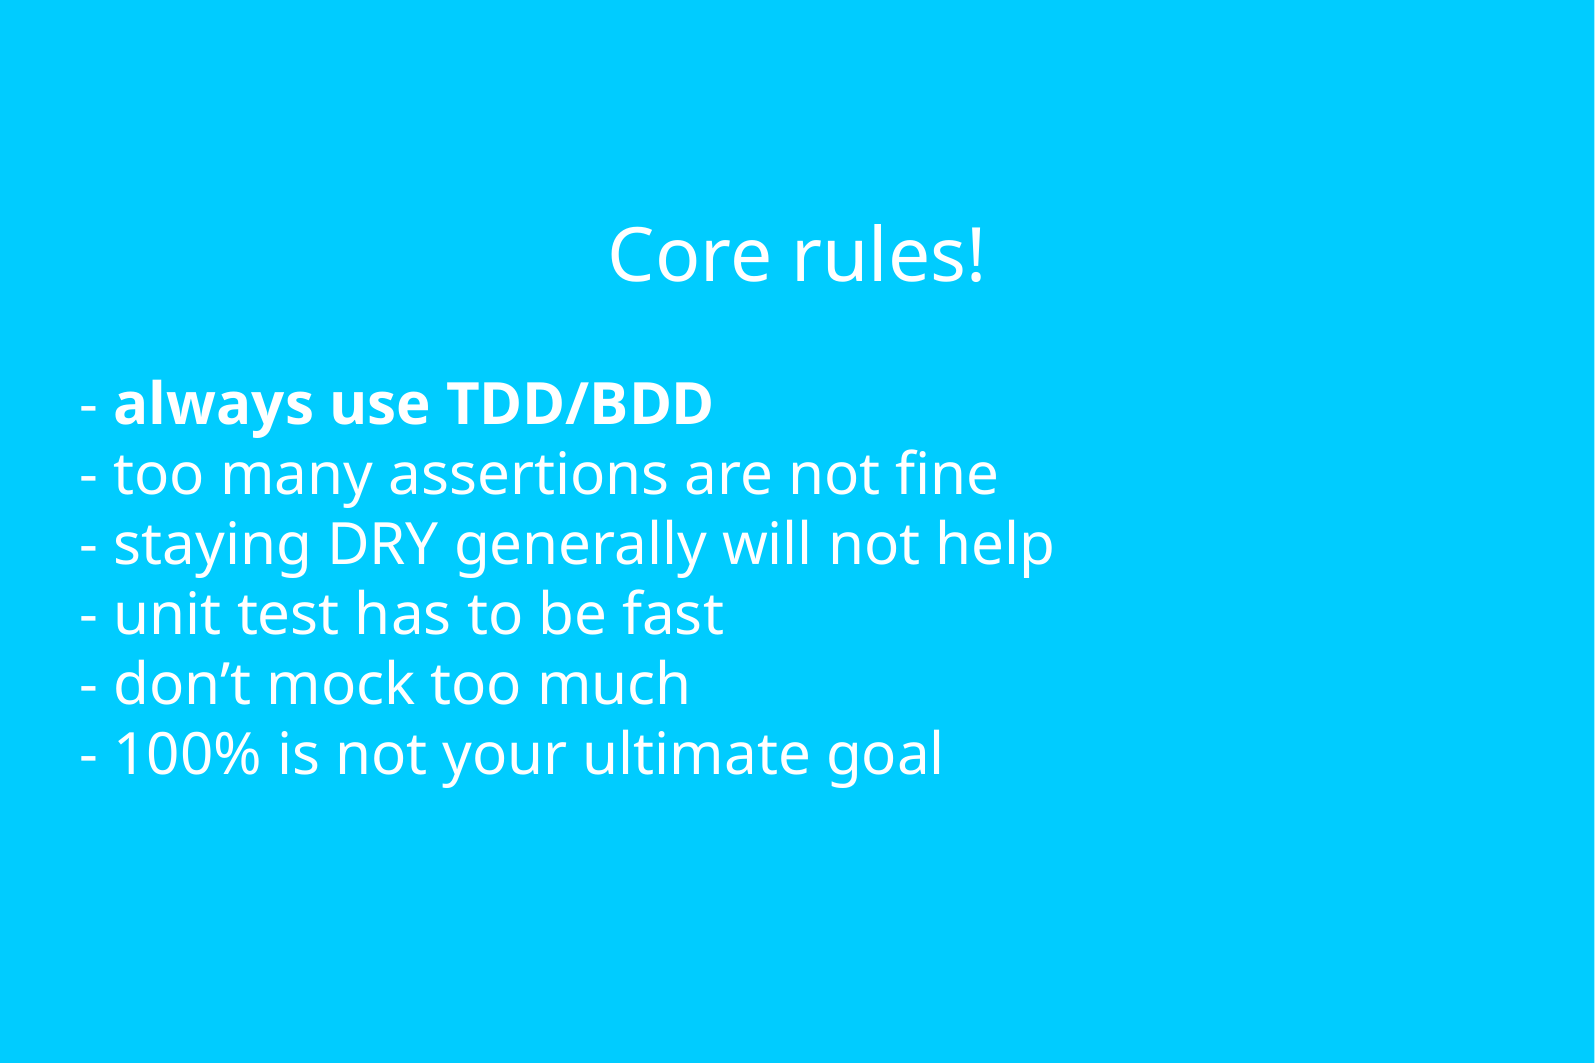

Core rules!
- always use TDD/BDD
- too many assertions are not fine
- staying DRY generally will not help
- unit test has to be fast
- don’t mock too much
- 100% is not your ultimate goal